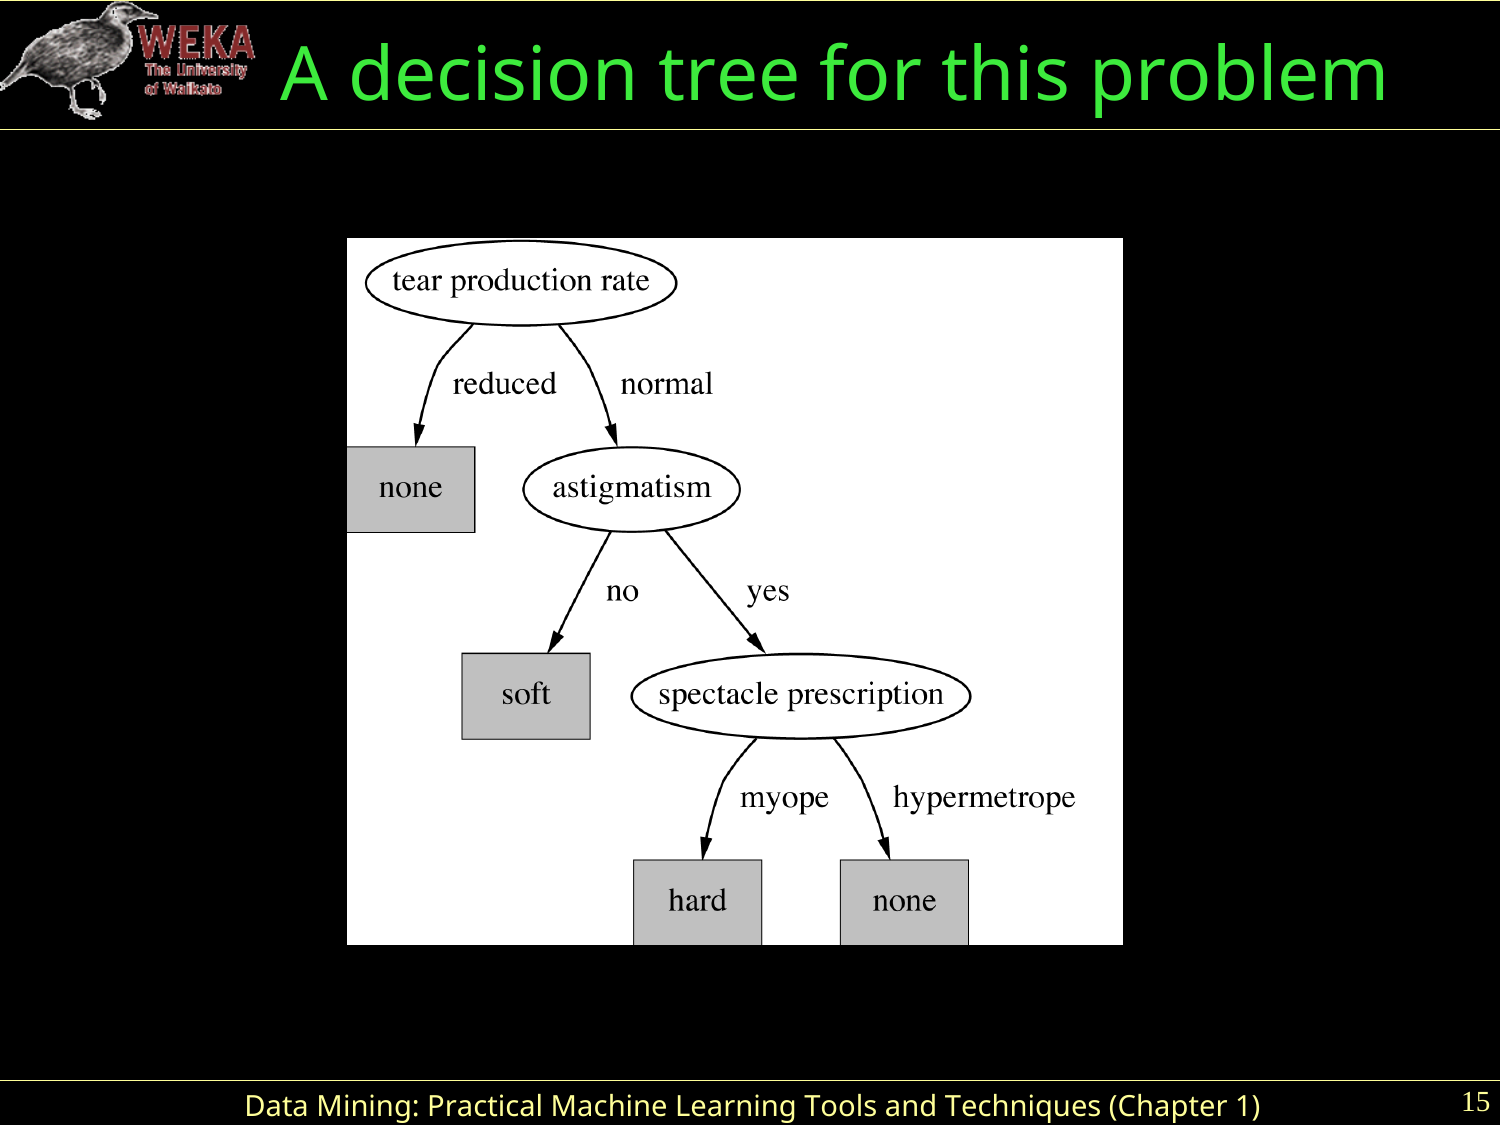

# A decision tree for this problem
Data Mining: Practical Machine Learning Tools and Techniques (Chapter 1)
15